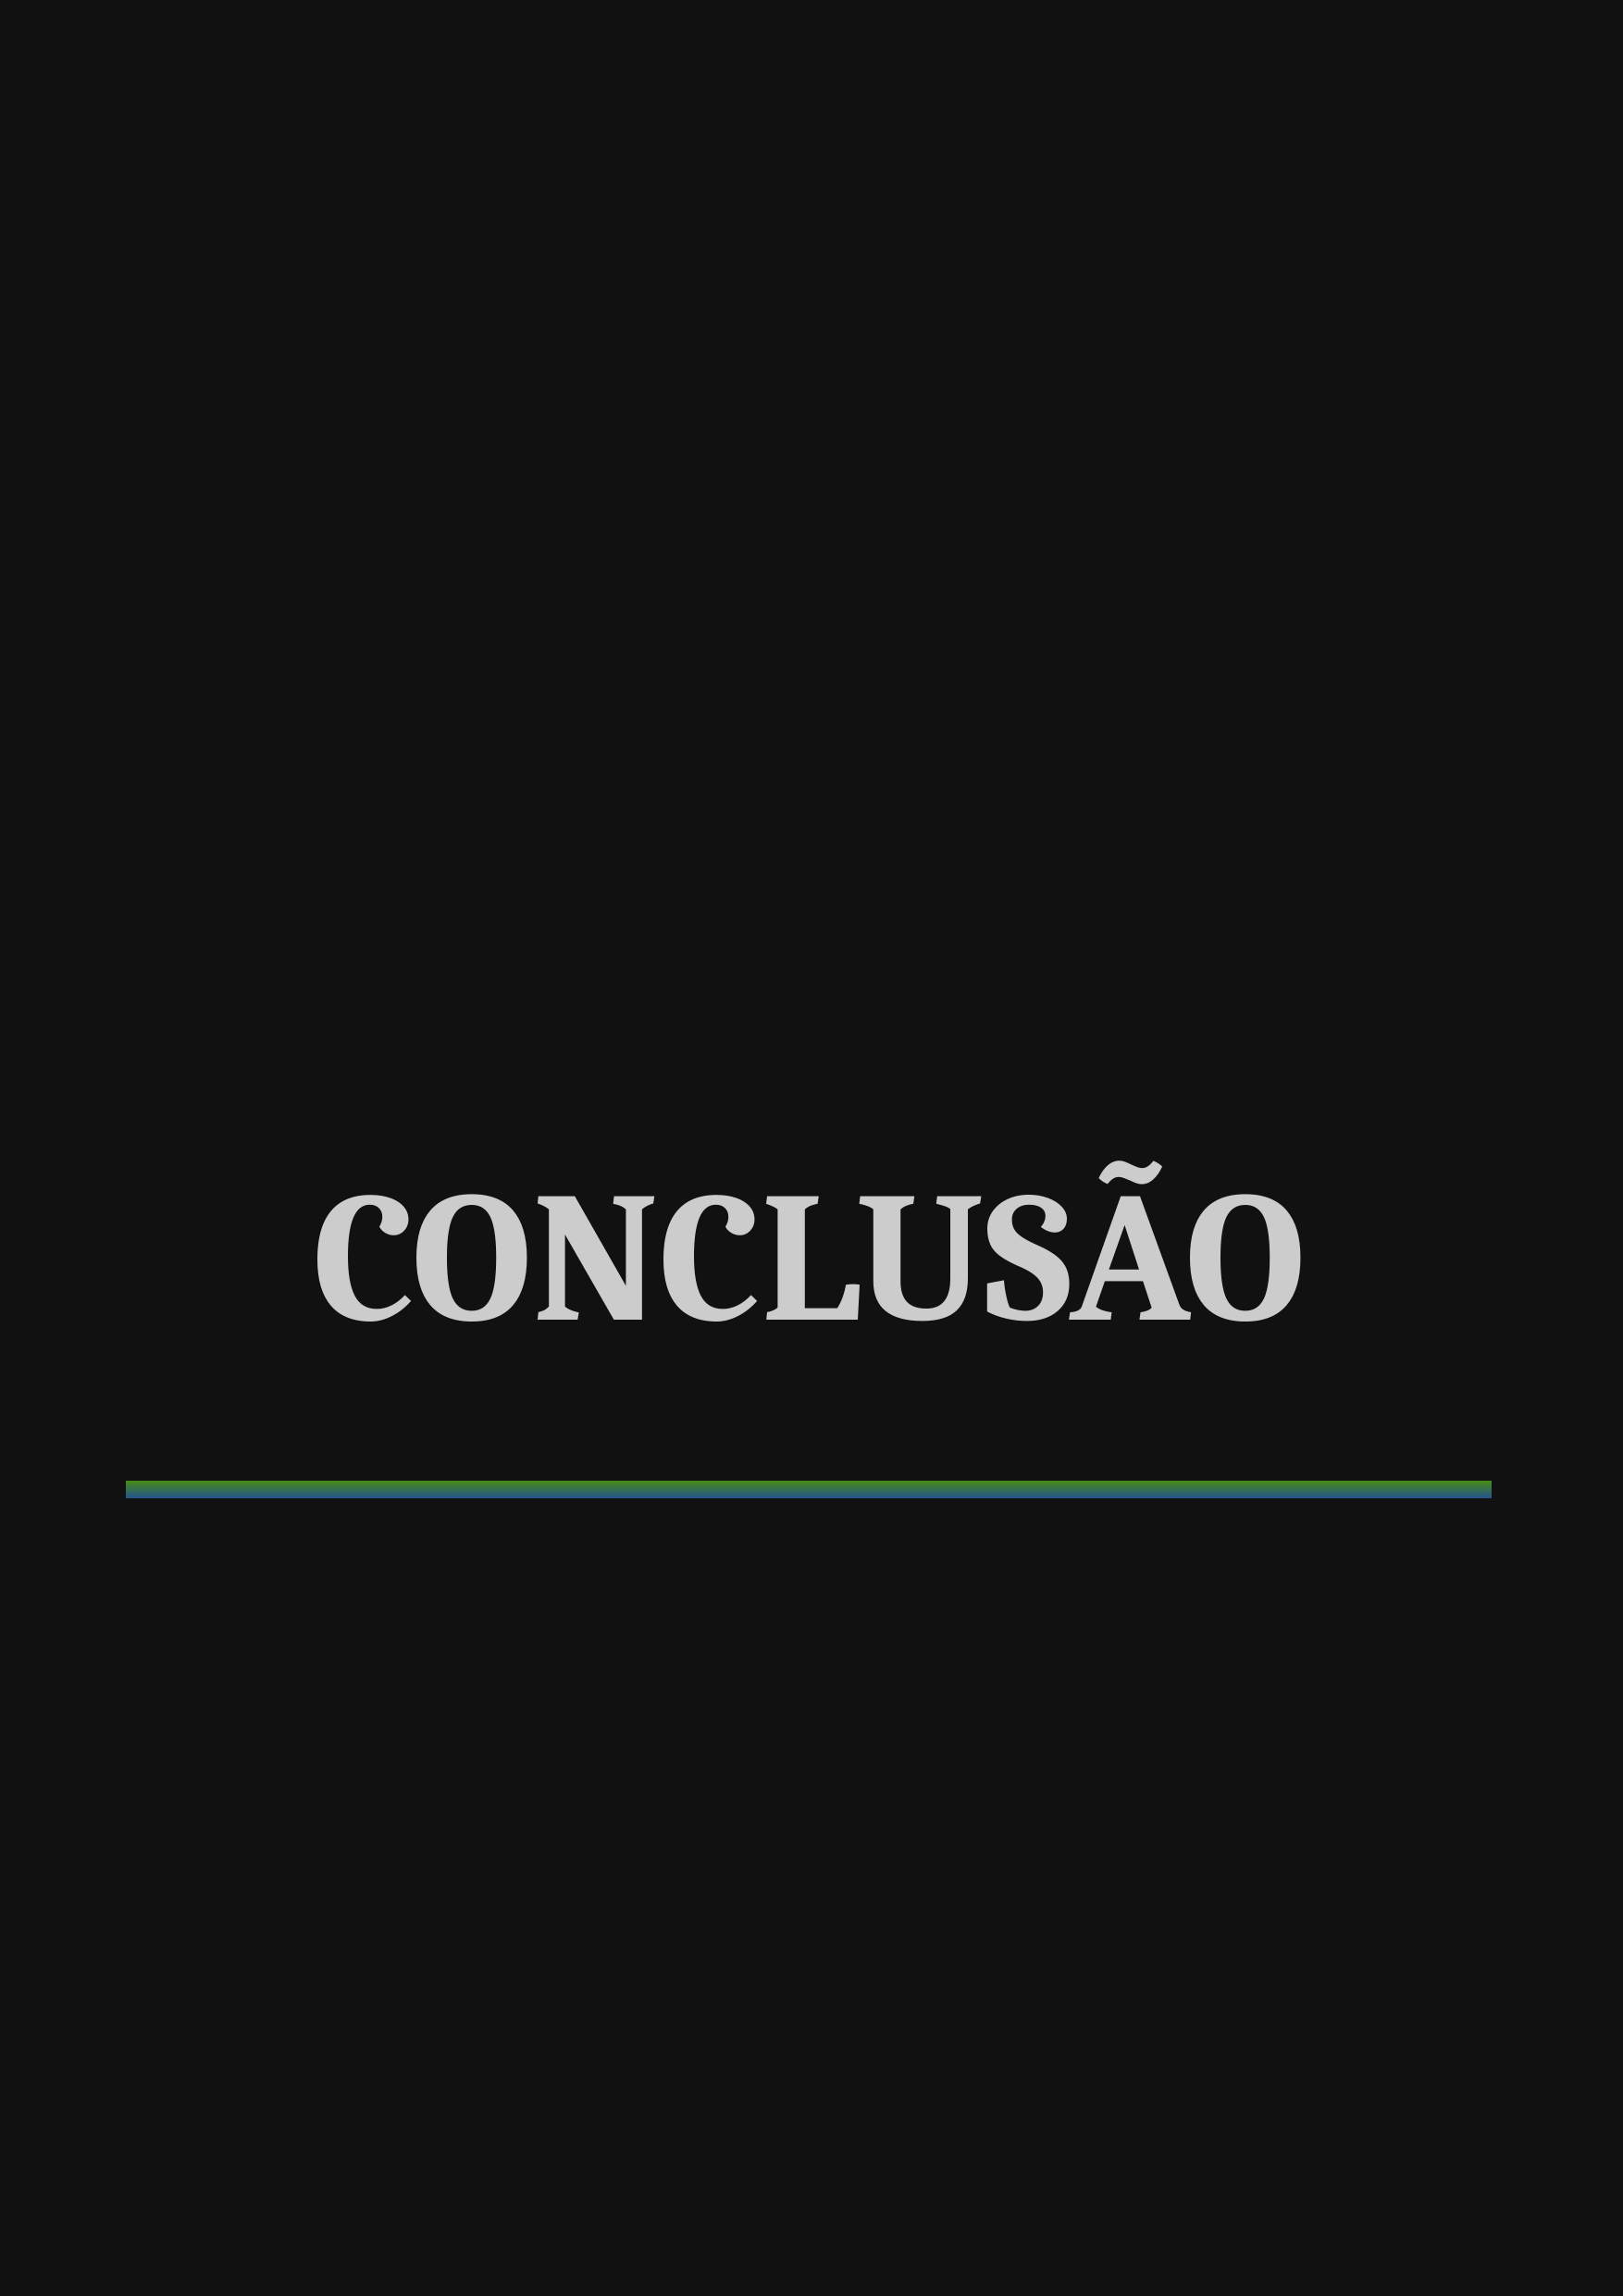

CONCLUSÃO
Spring Boot - Força heróica para Devs
17